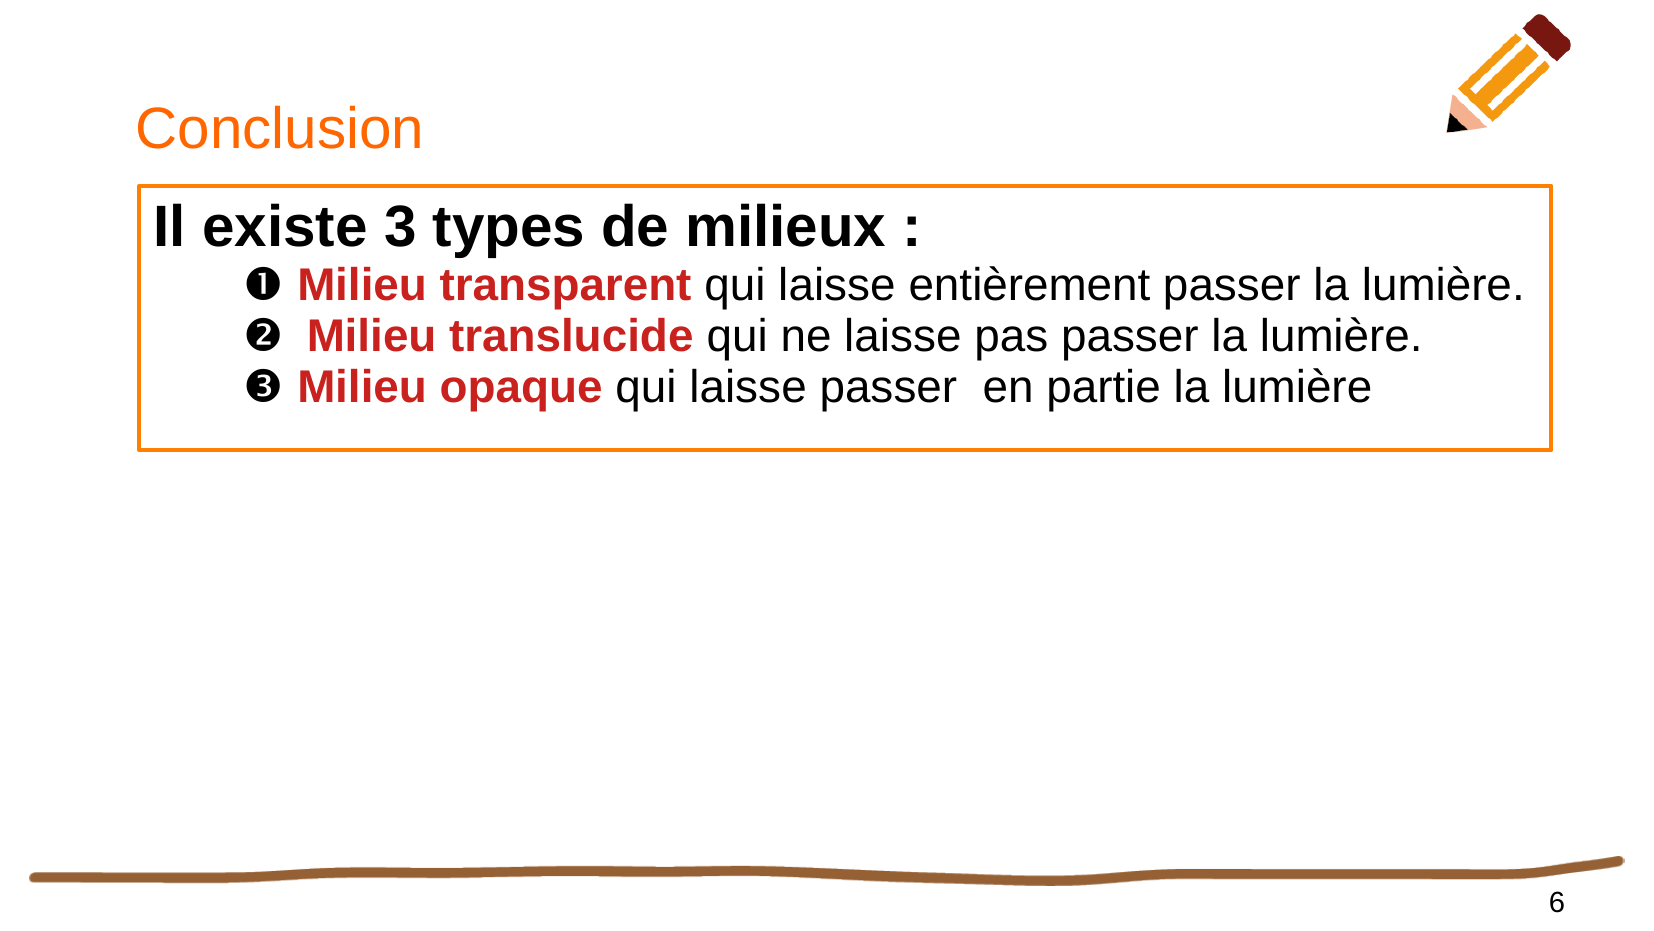

# Conclusion
Il existe 3 types de milieux :
  Milieu transparent qui laisse entièrement passer la lumière.
  Milieu translucide qui ne laisse pas passer la lumière.
  Milieu opaque qui laisse passer en partie la lumière
6